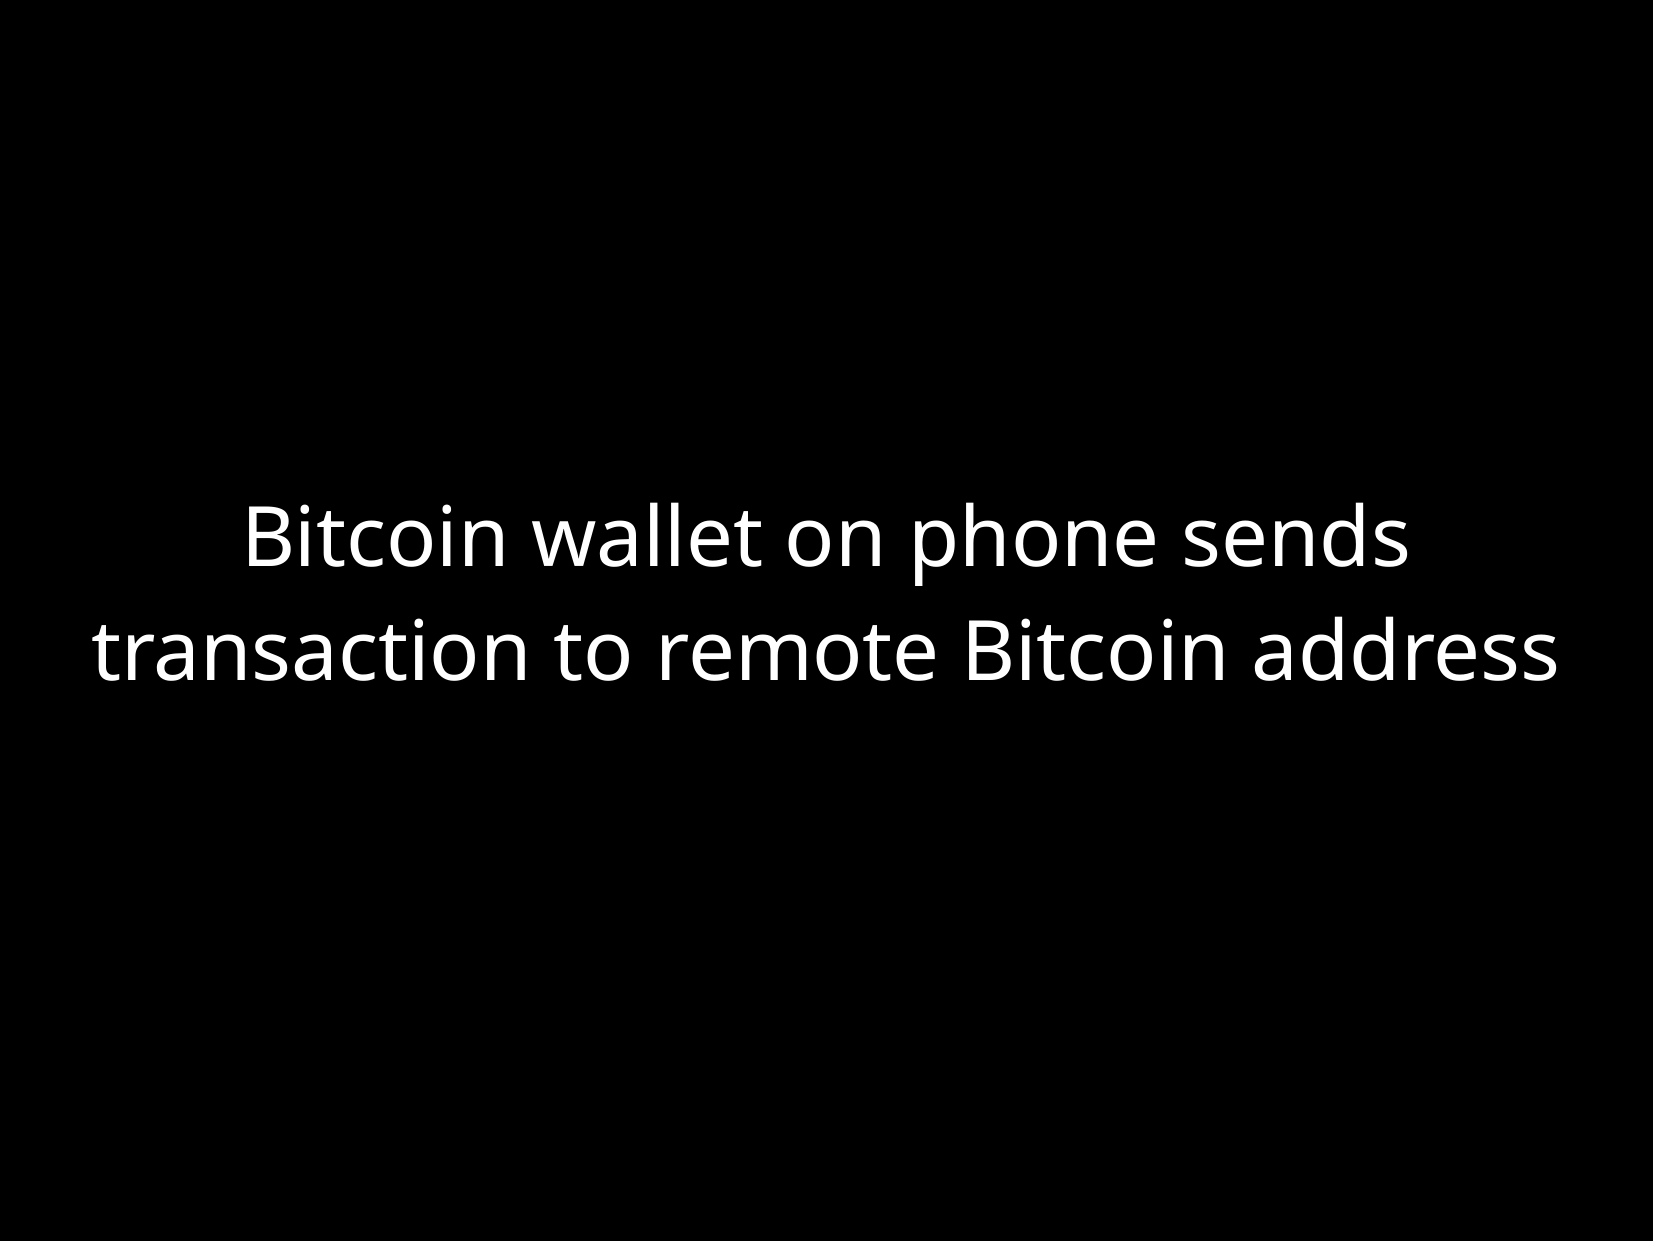

# Bitcoin wallet on phone sends transaction to remote Bitcoin address